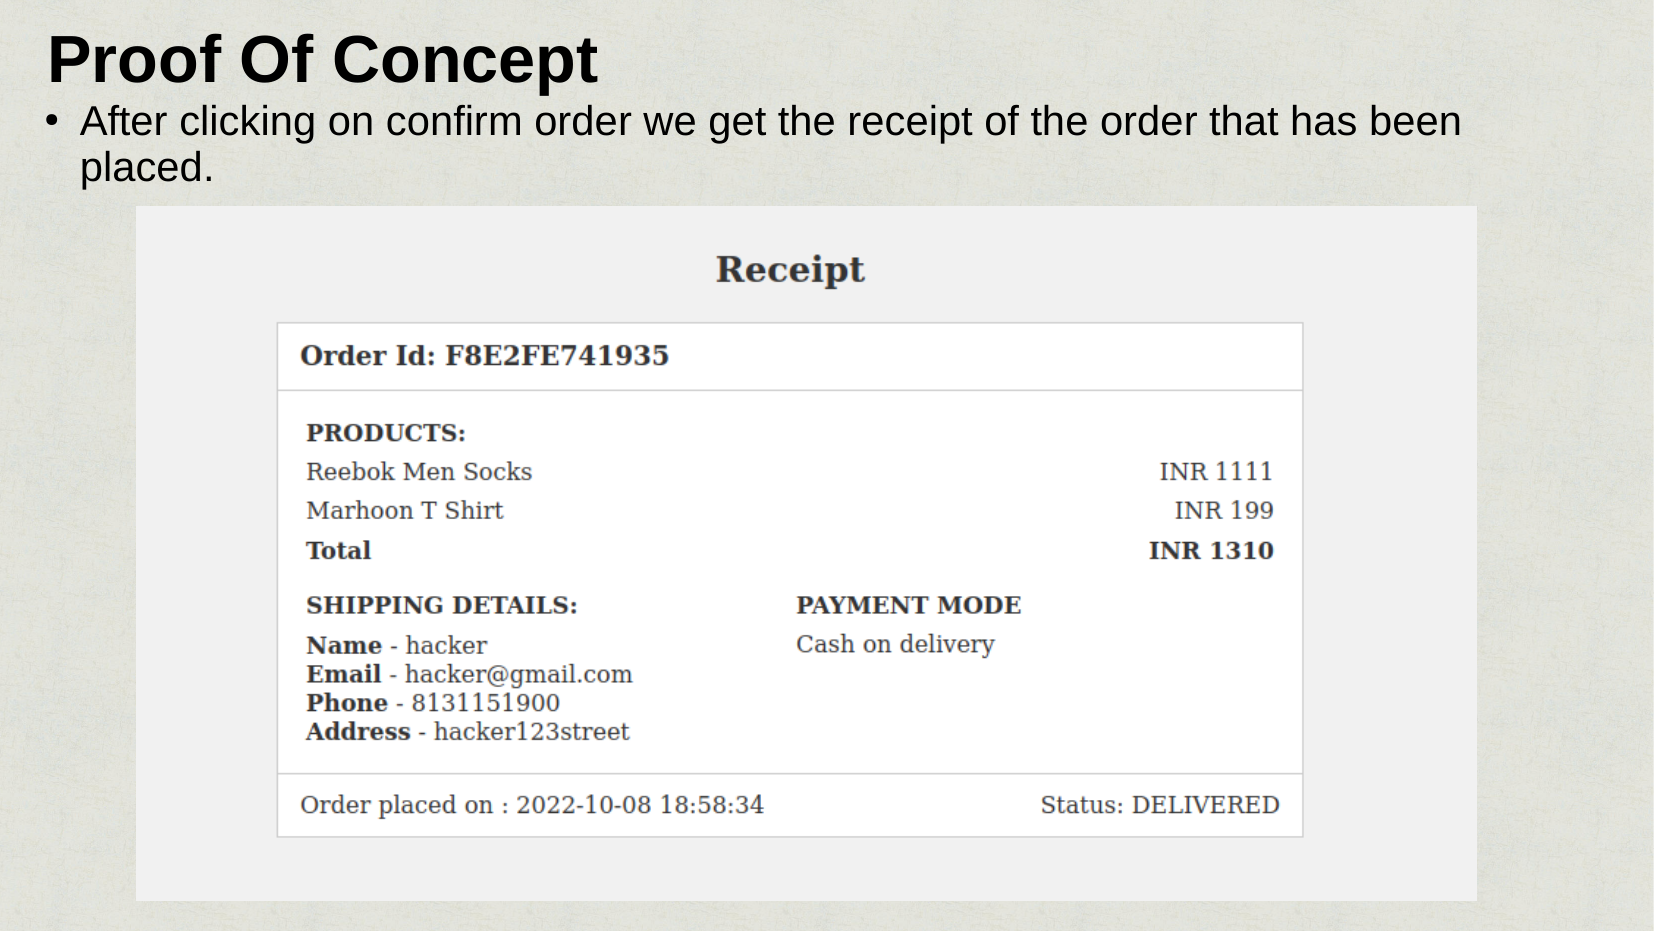

# Proof Of Concept
After clicking on confirm order we get the receipt of the order that has been placed.